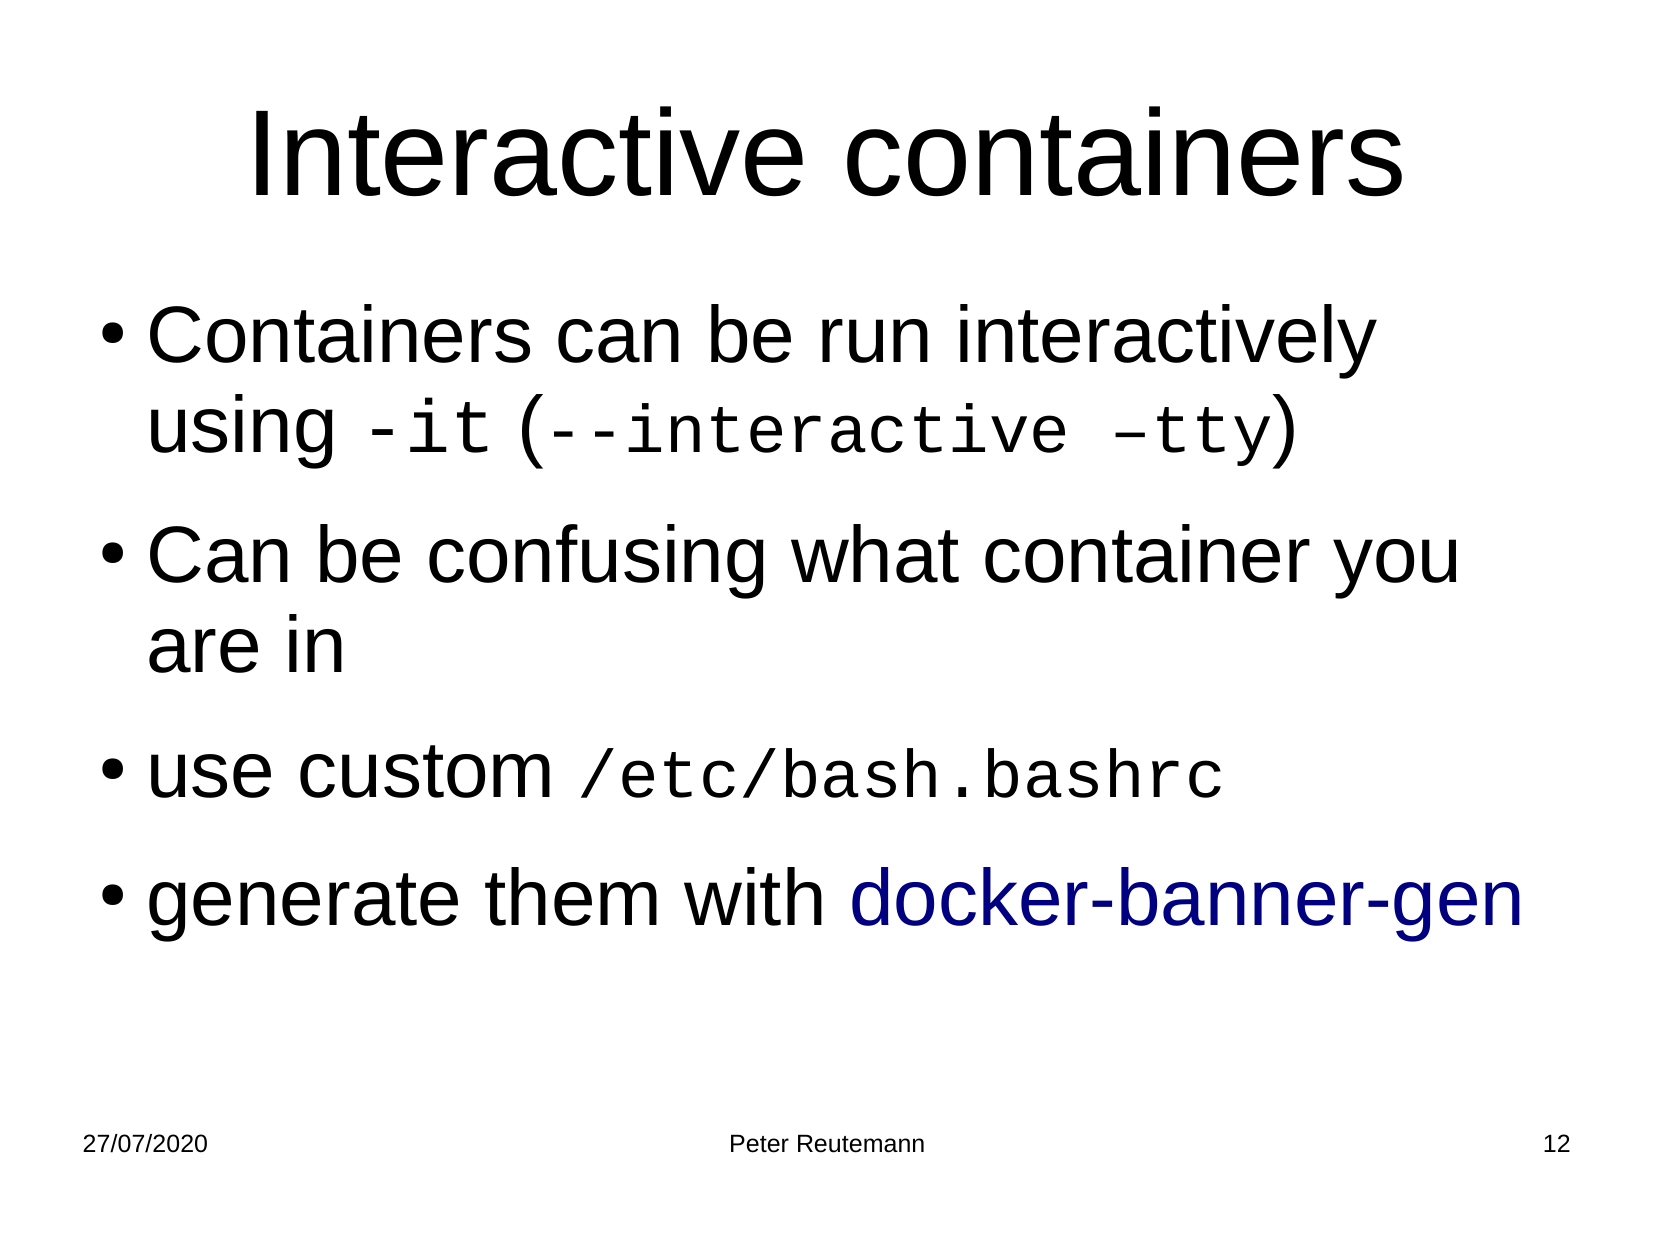

# Interactive containers
Containers can be run interactively using -it (--interactive –tty)
Can be confusing what container you are in
use custom /etc/bash.bashrc
generate them with docker-banner-gen
27/07/2020
Peter Reutemann
12